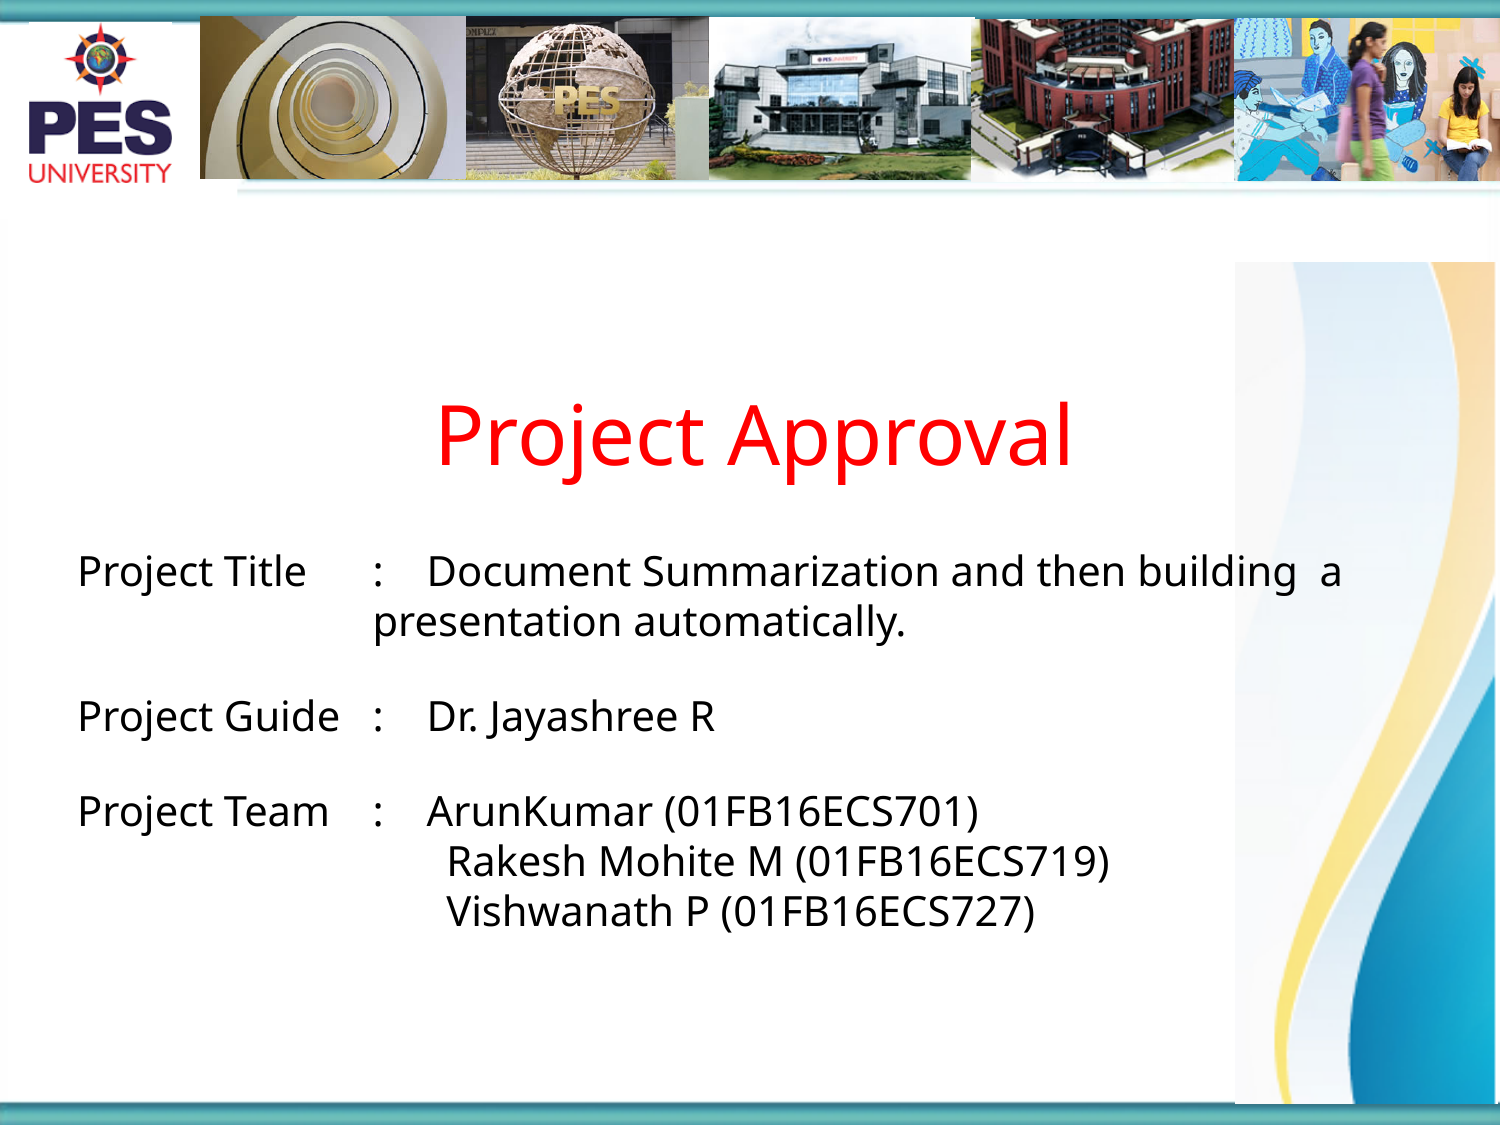

Project Approval
Project Title	: Document Summarization and then building a 					presentation automatically.
Project Guide	: Dr. Jayashree R
Project Team 	: ArunKumar (01FB16ECS701)
		 			Rakesh Mohite M (01FB16ECS719)
			 		Vishwanath P (01FB16ECS727)